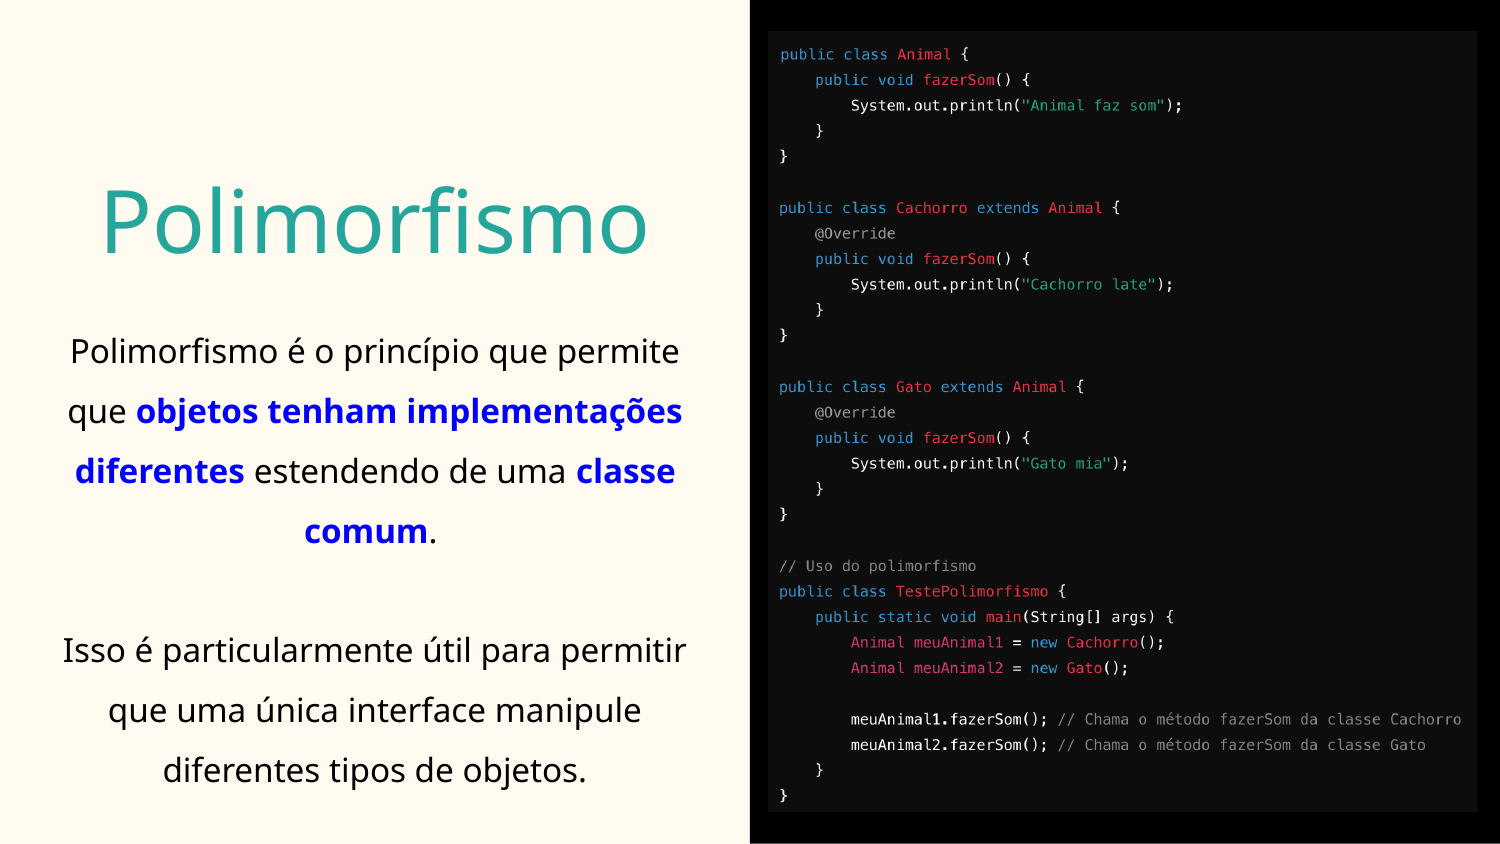

# Polimorfismo
Polimorfismo é o princípio que permite que objetos tenham implementações diferentes estendendo de uma classe comum.
Isso é particularmente útil para permitir que uma única interface manipule diferentes tipos de objetos.